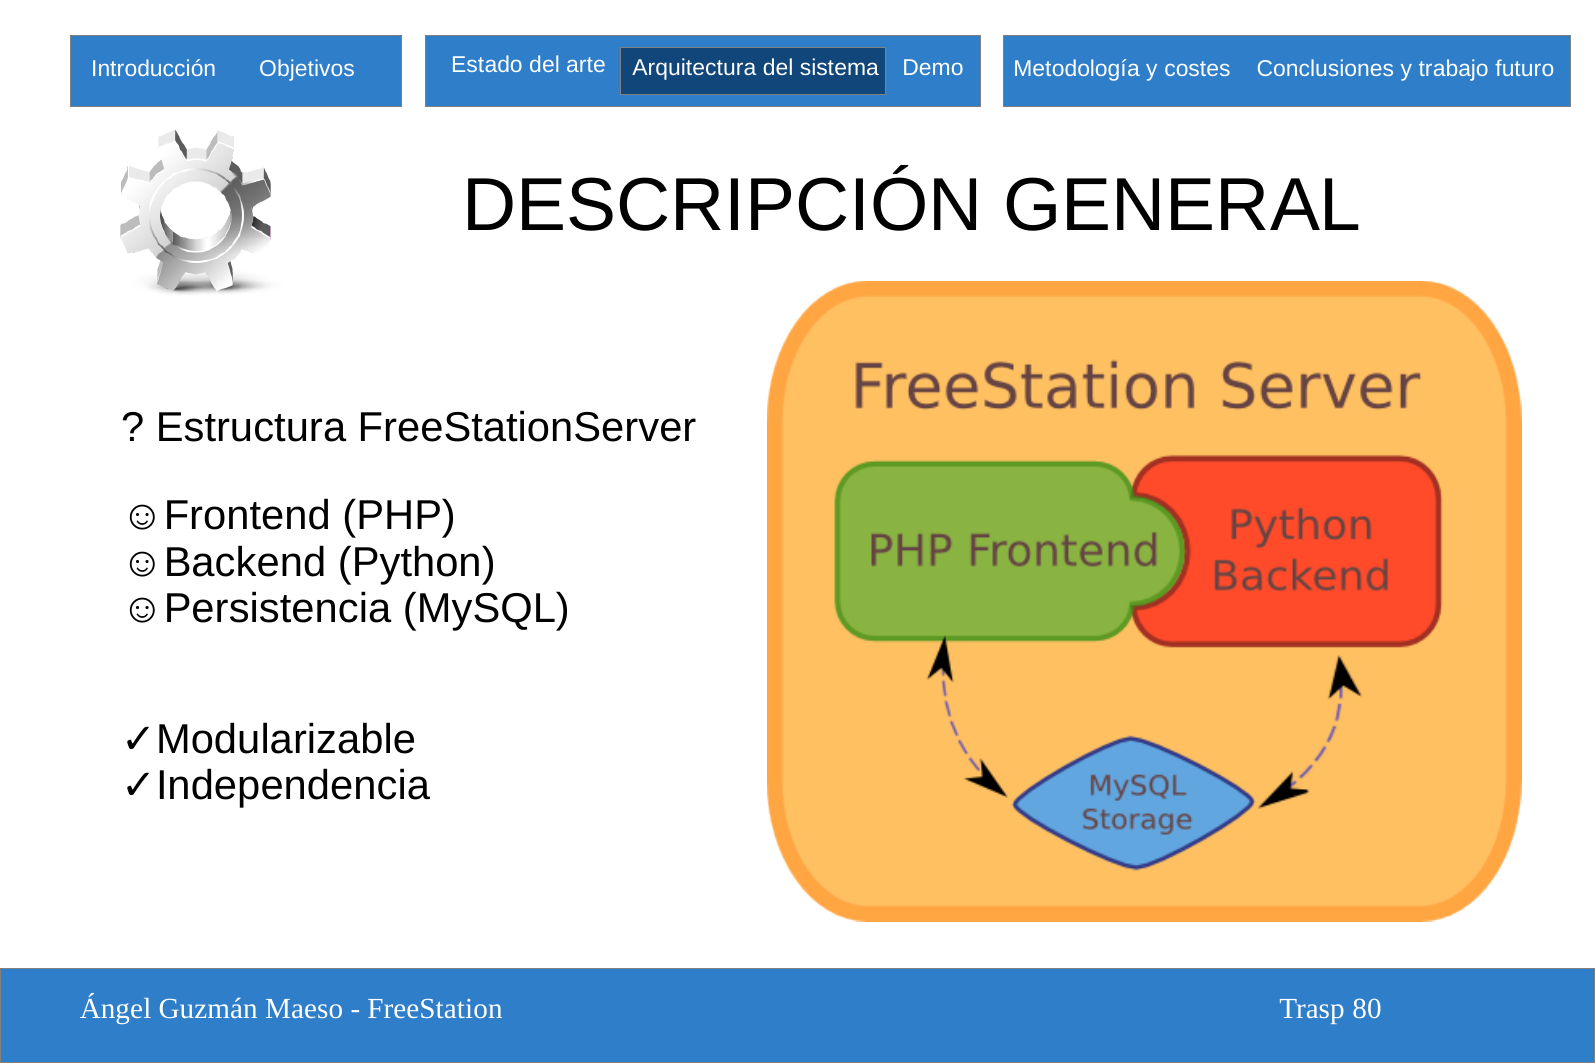

Metodología y costes
Conclusiones y trabajo futuro
Introducción
# Objetivos
Estado del arte
Estado del arte
Arquitectura del sistema
Arquitectura del sistema
Demo
Demo
DESCRIPCIÓN GENERAL
? Estructura FreeStationServer
☺Frontend (PHP)
☺Backend (Python)
☺Persistencia (MySQL)
✓Modularizable
✓Independencia
80